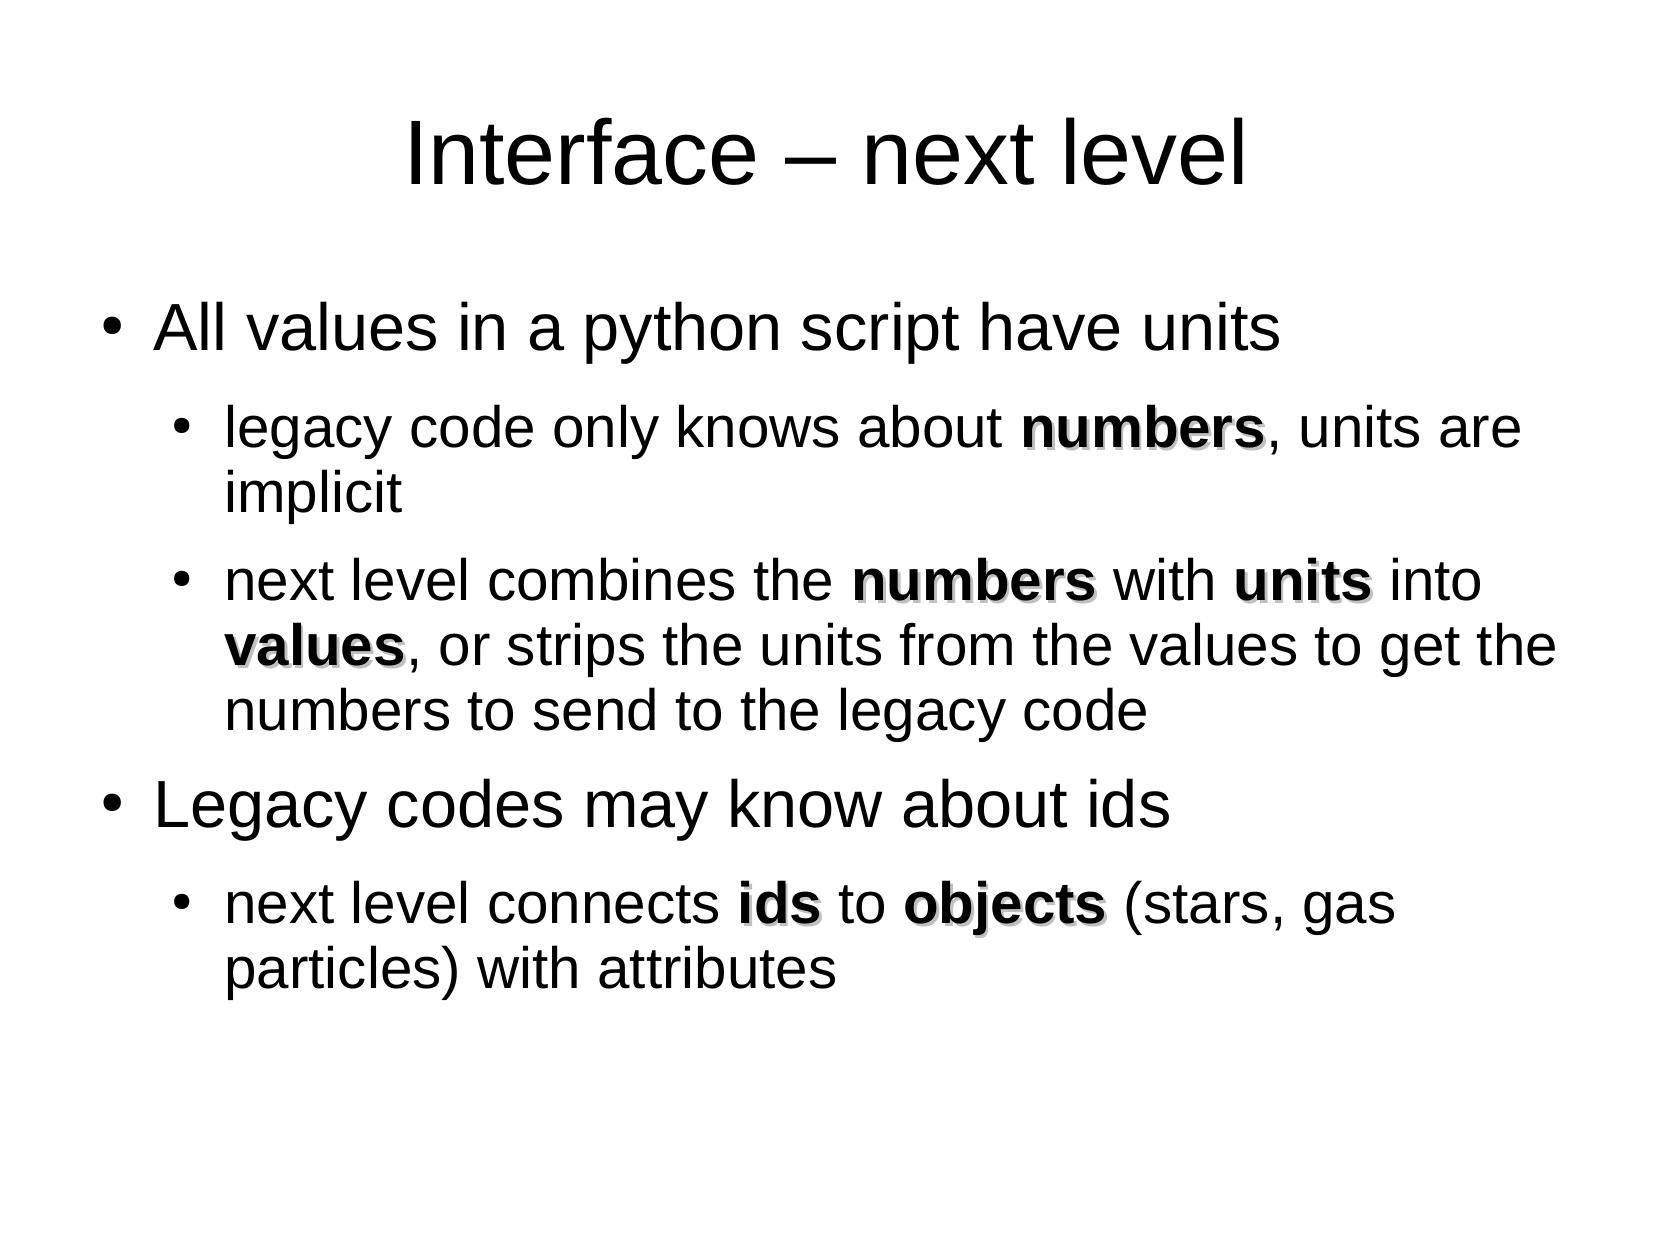

# Interface – next level
All values in a python script have units
legacy code only knows about numbers, units are implicit
next level combines the numbers with units into values, or strips the units from the values to get the numbers to send to the legacy code
Legacy codes may know about ids
next level connects ids to objects (stars, gas particles) with attributes